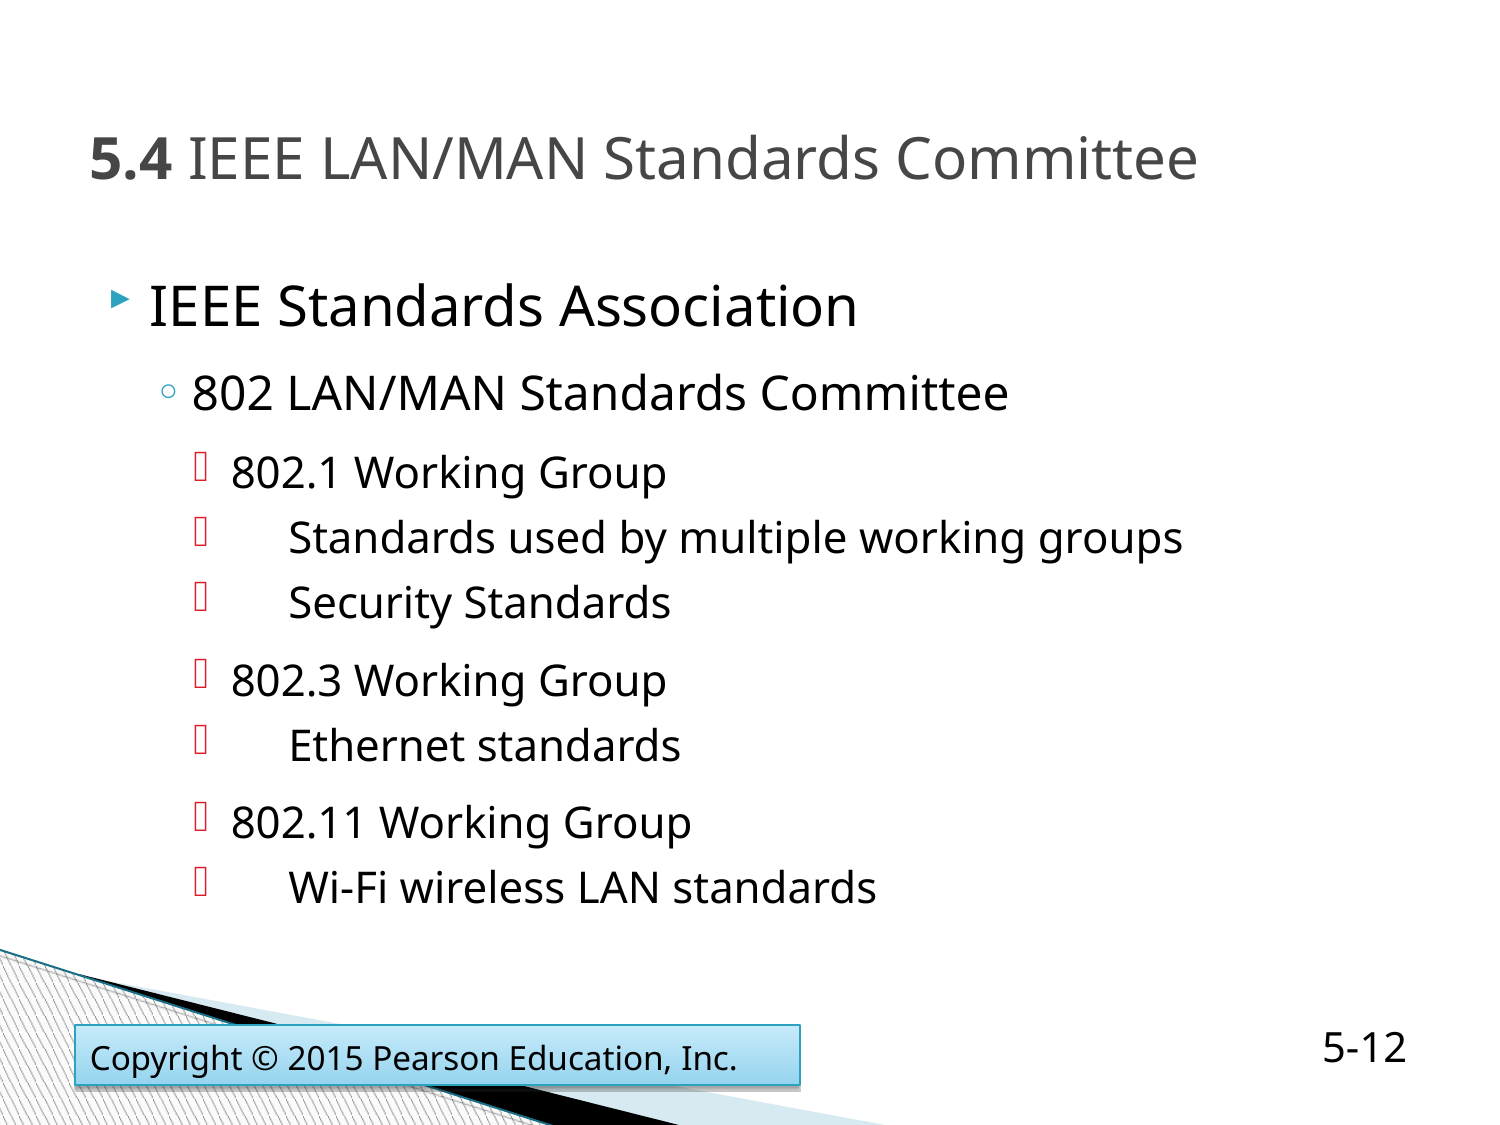

5.4 IEEE LAN/MAN Standards Committee
# IEEE Standards Association
802 LAN/MAN Standards Committee
802.1 Working Group
 Standards used by multiple working groups
 Security Standards
802.3 Working Group
 Ethernet standards
802.11 Working Group
 Wi-Fi wireless LAN standards
Copyright © 2015 Pearson Education, Inc.